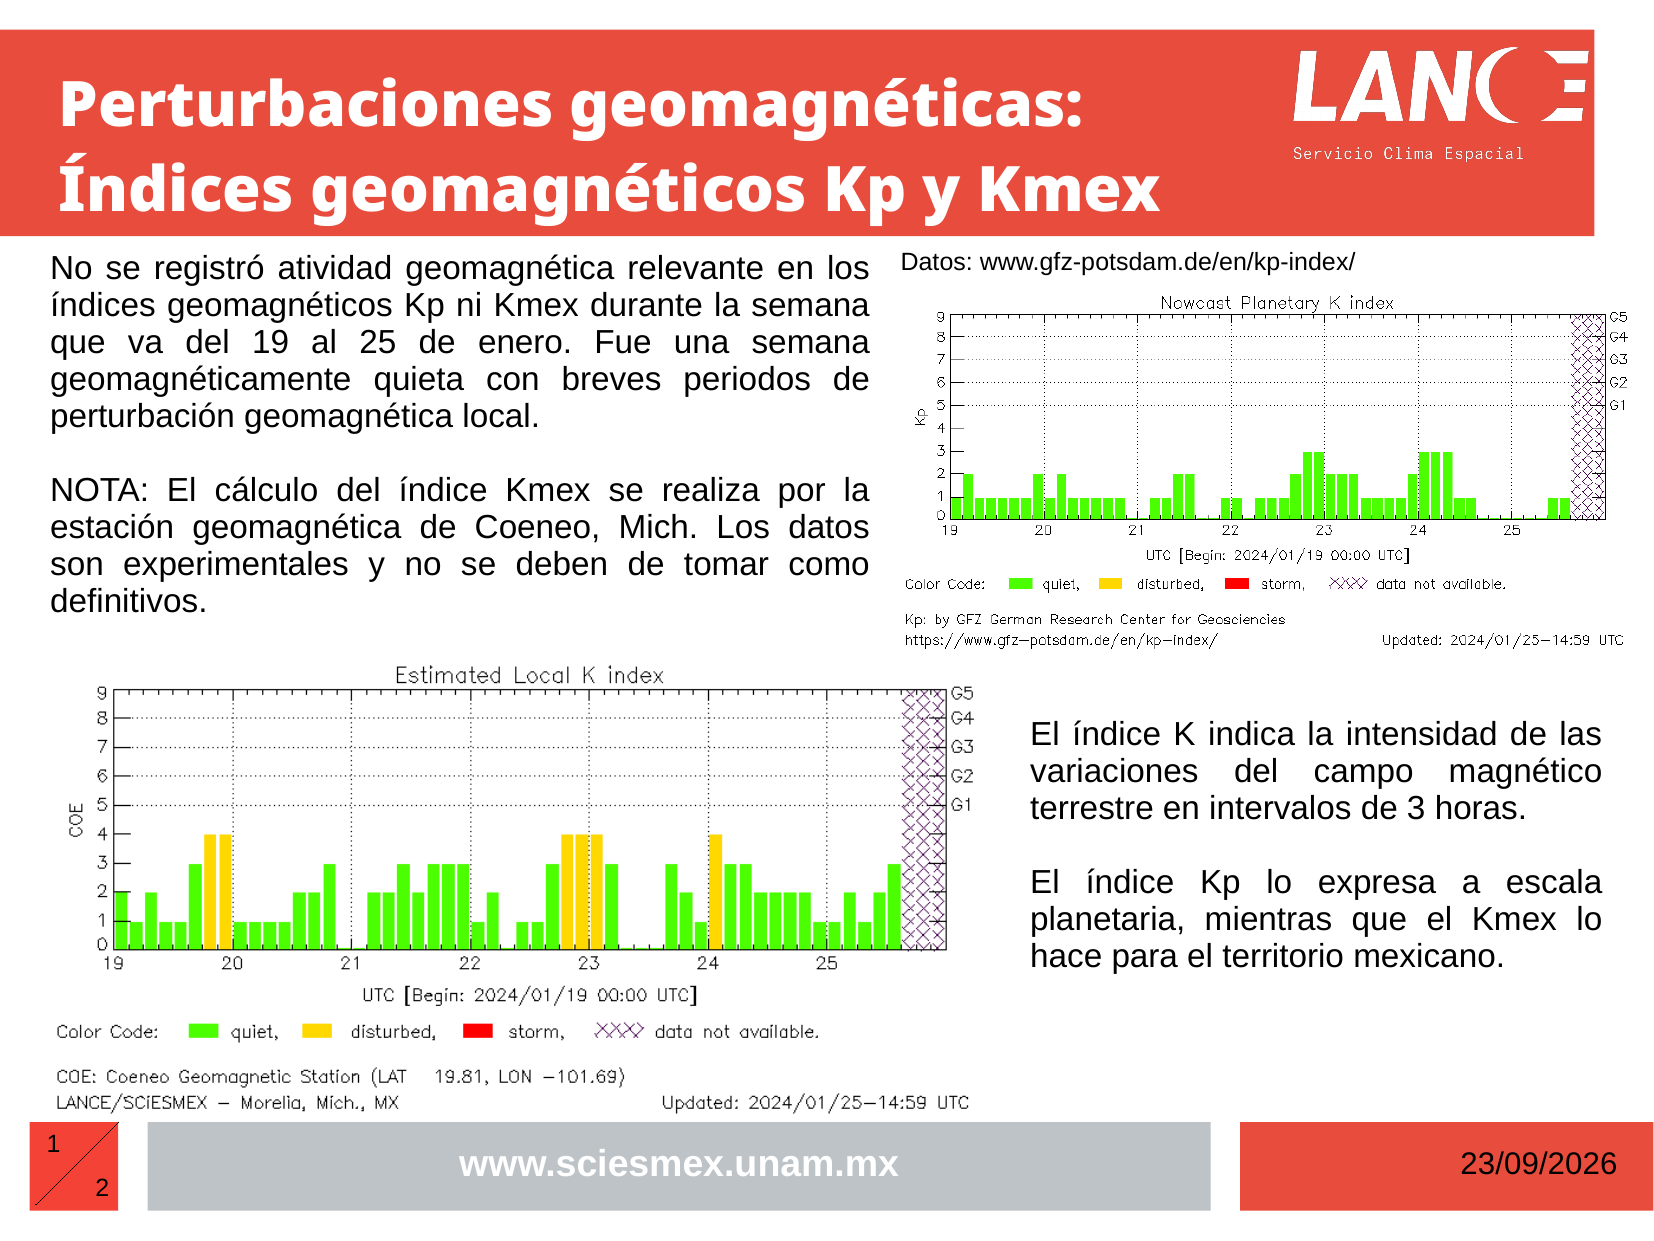

# Perturbaciones geomagnéticas: Índices geomagnéticos Kp y Kmex
Datos: www.gfz-potsdam.de/en/kp-index/
No se registró atividad geomagnética relevante en los índices geomagnéticos Kp ni Kmex durante la semana que va del 19 al 25 de enero. Fue una semana geomagnéticamente quieta con breves periodos de perturbación geomagnética local.
NOTA: El cálculo del índice Kmex se realiza por la estación geomagnética de Coeneo, Mich. Los datos son experimentales y no se deben de tomar como definitivos.
El índice K indica la intensidad de las variaciones del campo magnético terrestre en intervalos de 3 horas.
El índice Kp lo expresa a escala planetaria, mientras que el Kmex lo hace para el territorio mexicano.
www.sciesmex.unam.mx
2